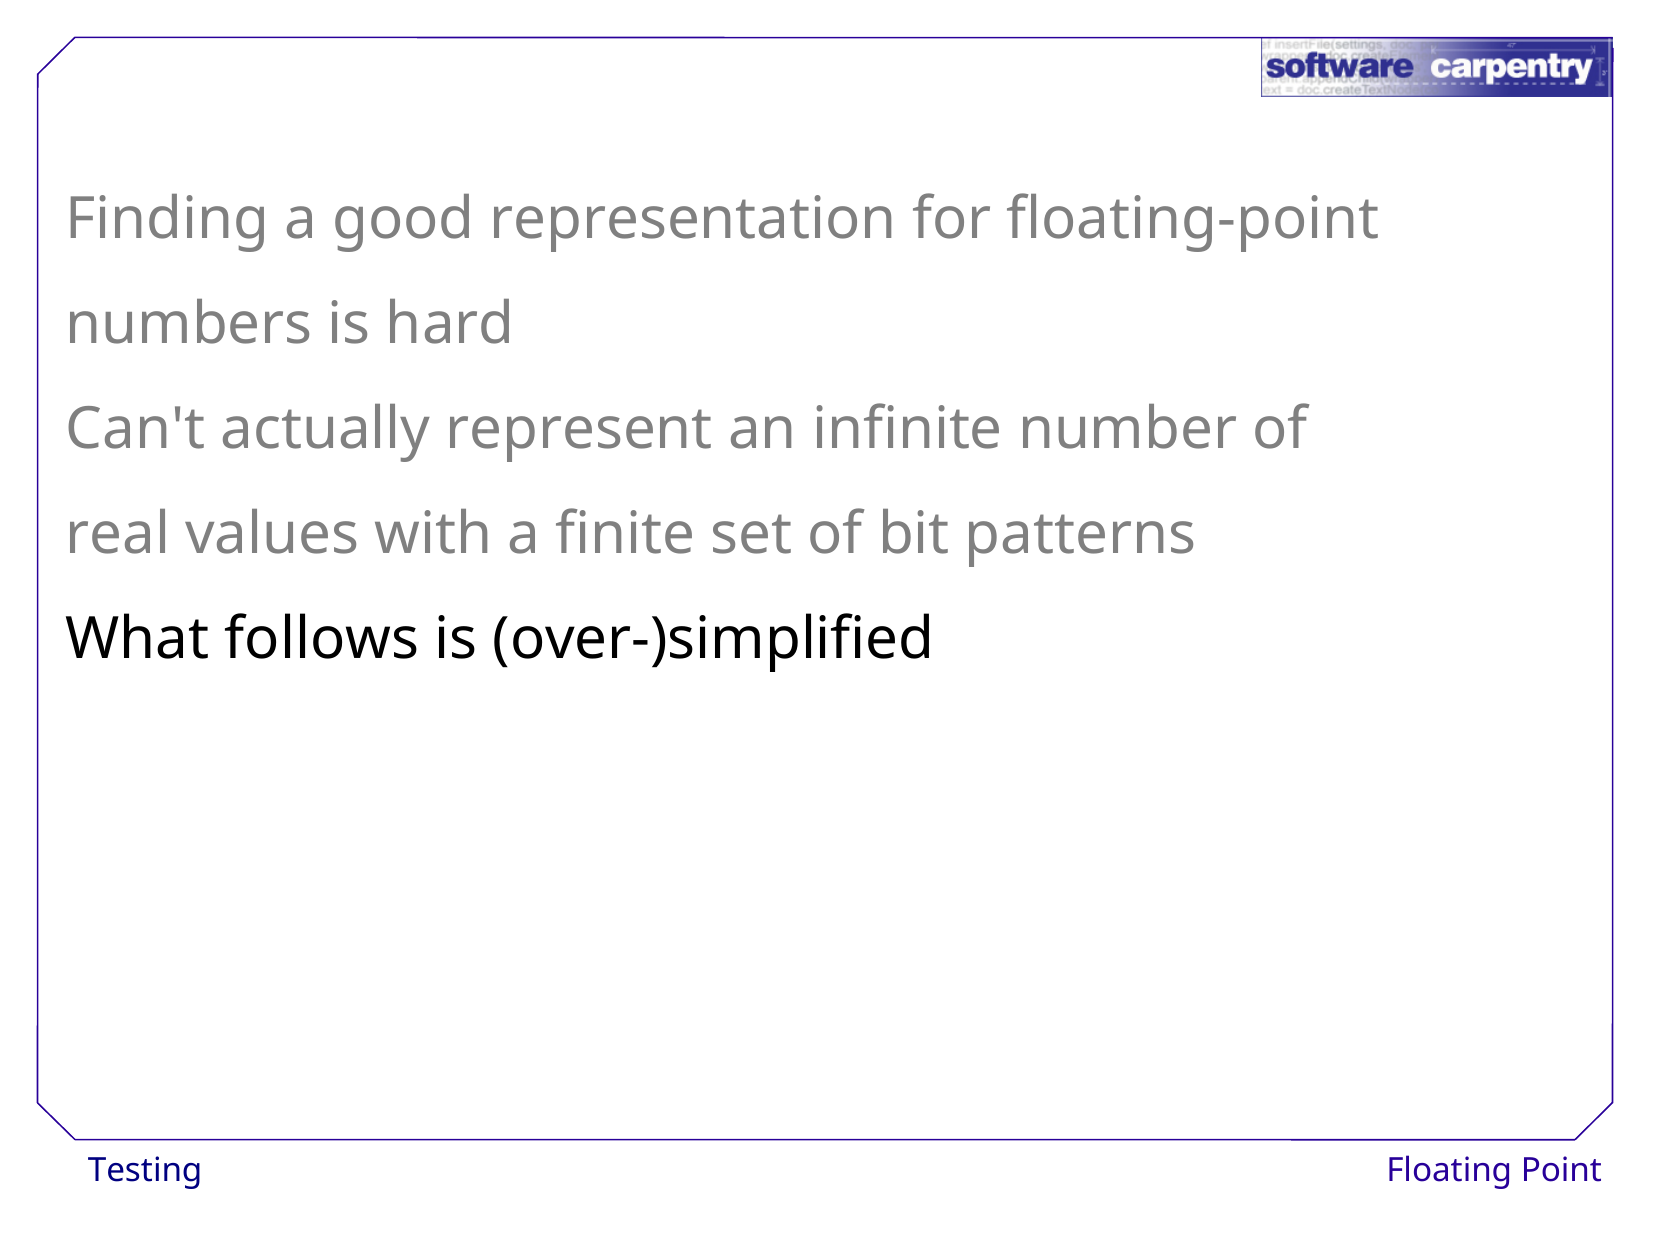

Finding a good representation for floating-point
numbers is hard
Can't actually represent an infinite number of
real values with a finite set of bit patterns
What follows is (over-)simplified